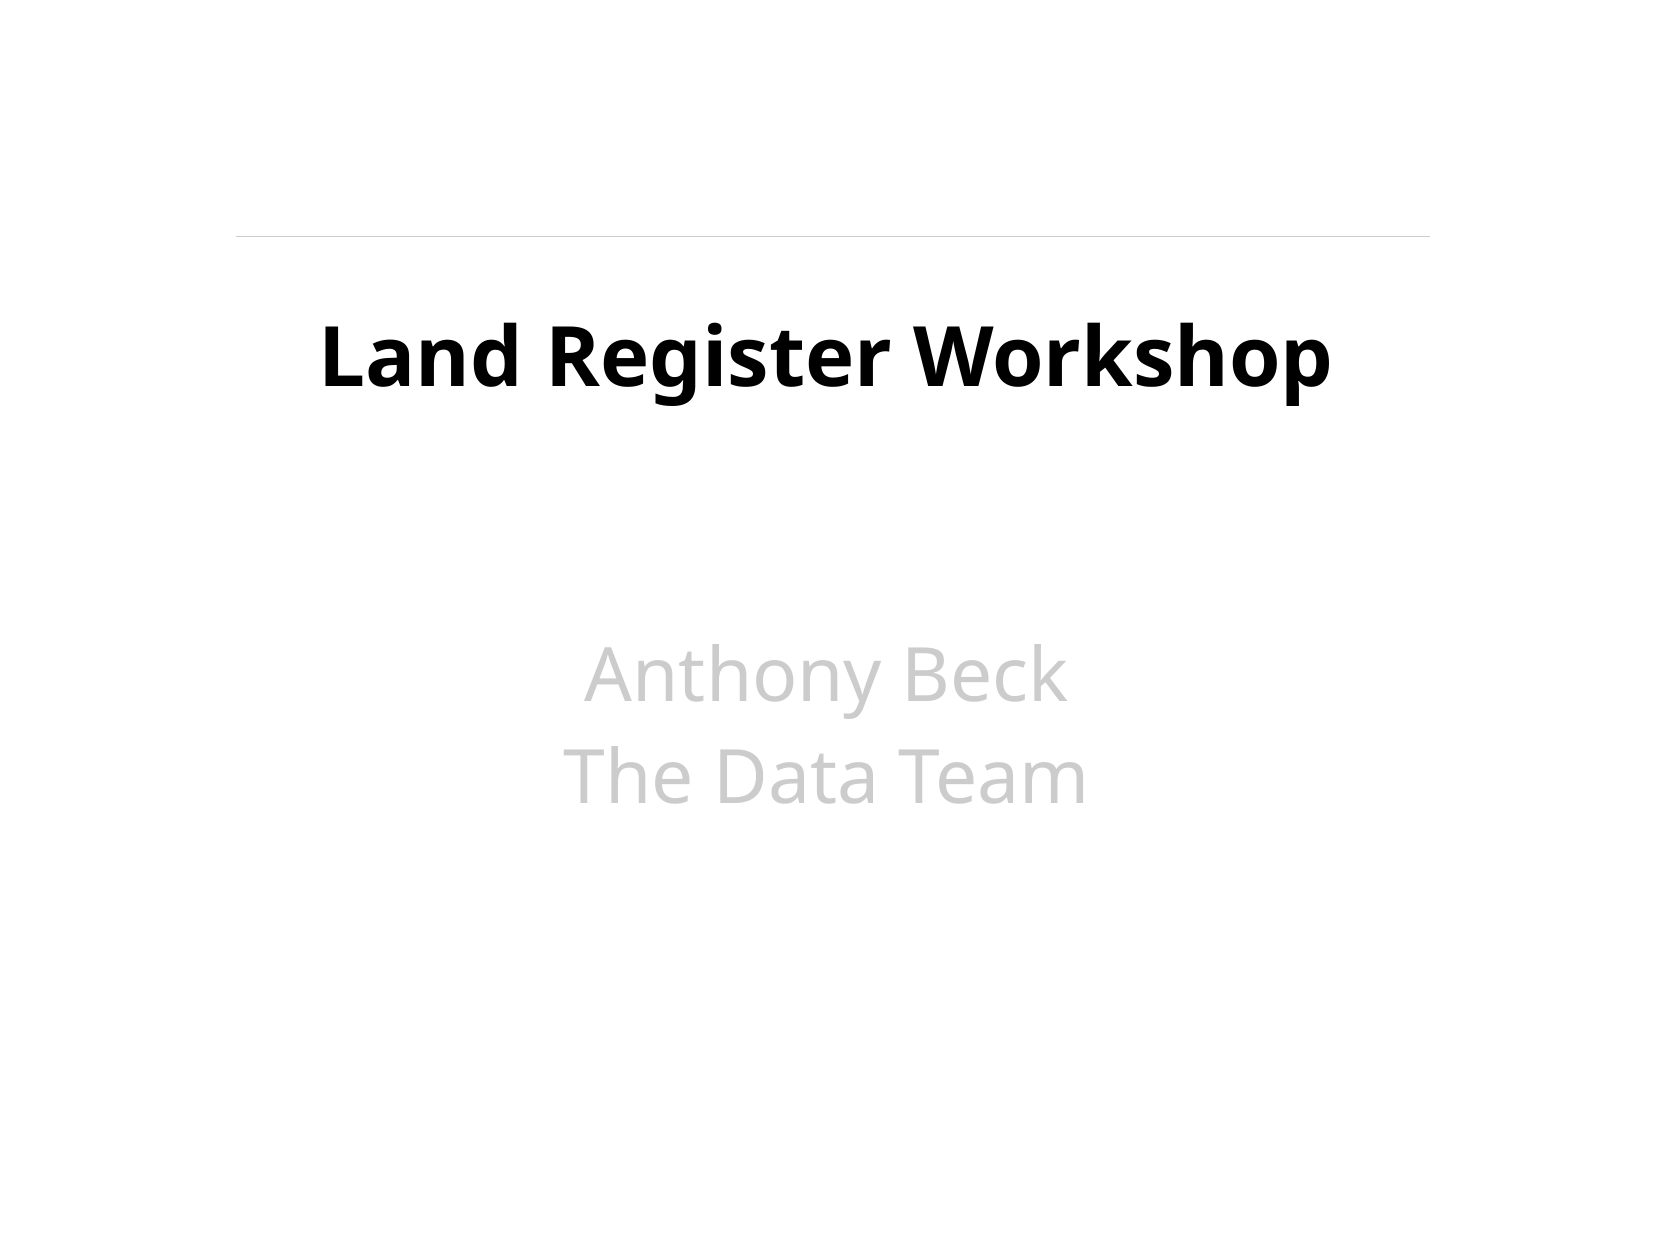

# Land Register Workshop
Anthony Beck
The Data Team